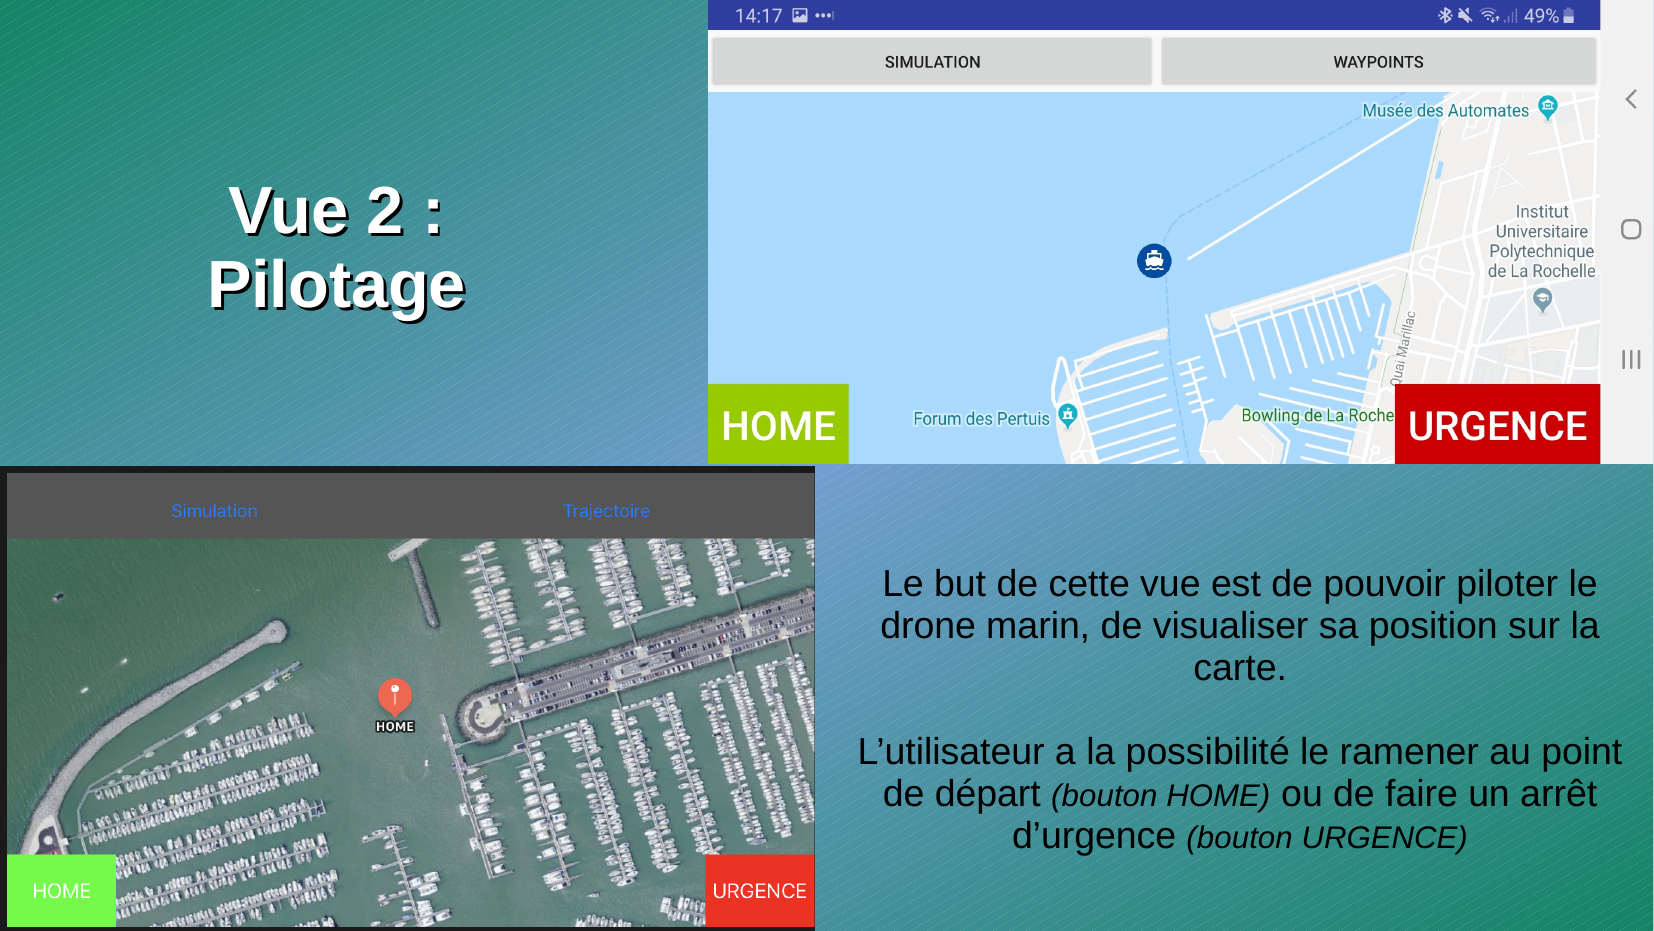

Vue 2 : Pilotage
Le but de cette vue est de pouvoir piloter le drone marin, de visualiser sa position sur la carte.
L’utilisateur a la possibilité le ramener au point de départ (bouton HOME) ou de faire un arrêt d’urgence (bouton URGENCE)